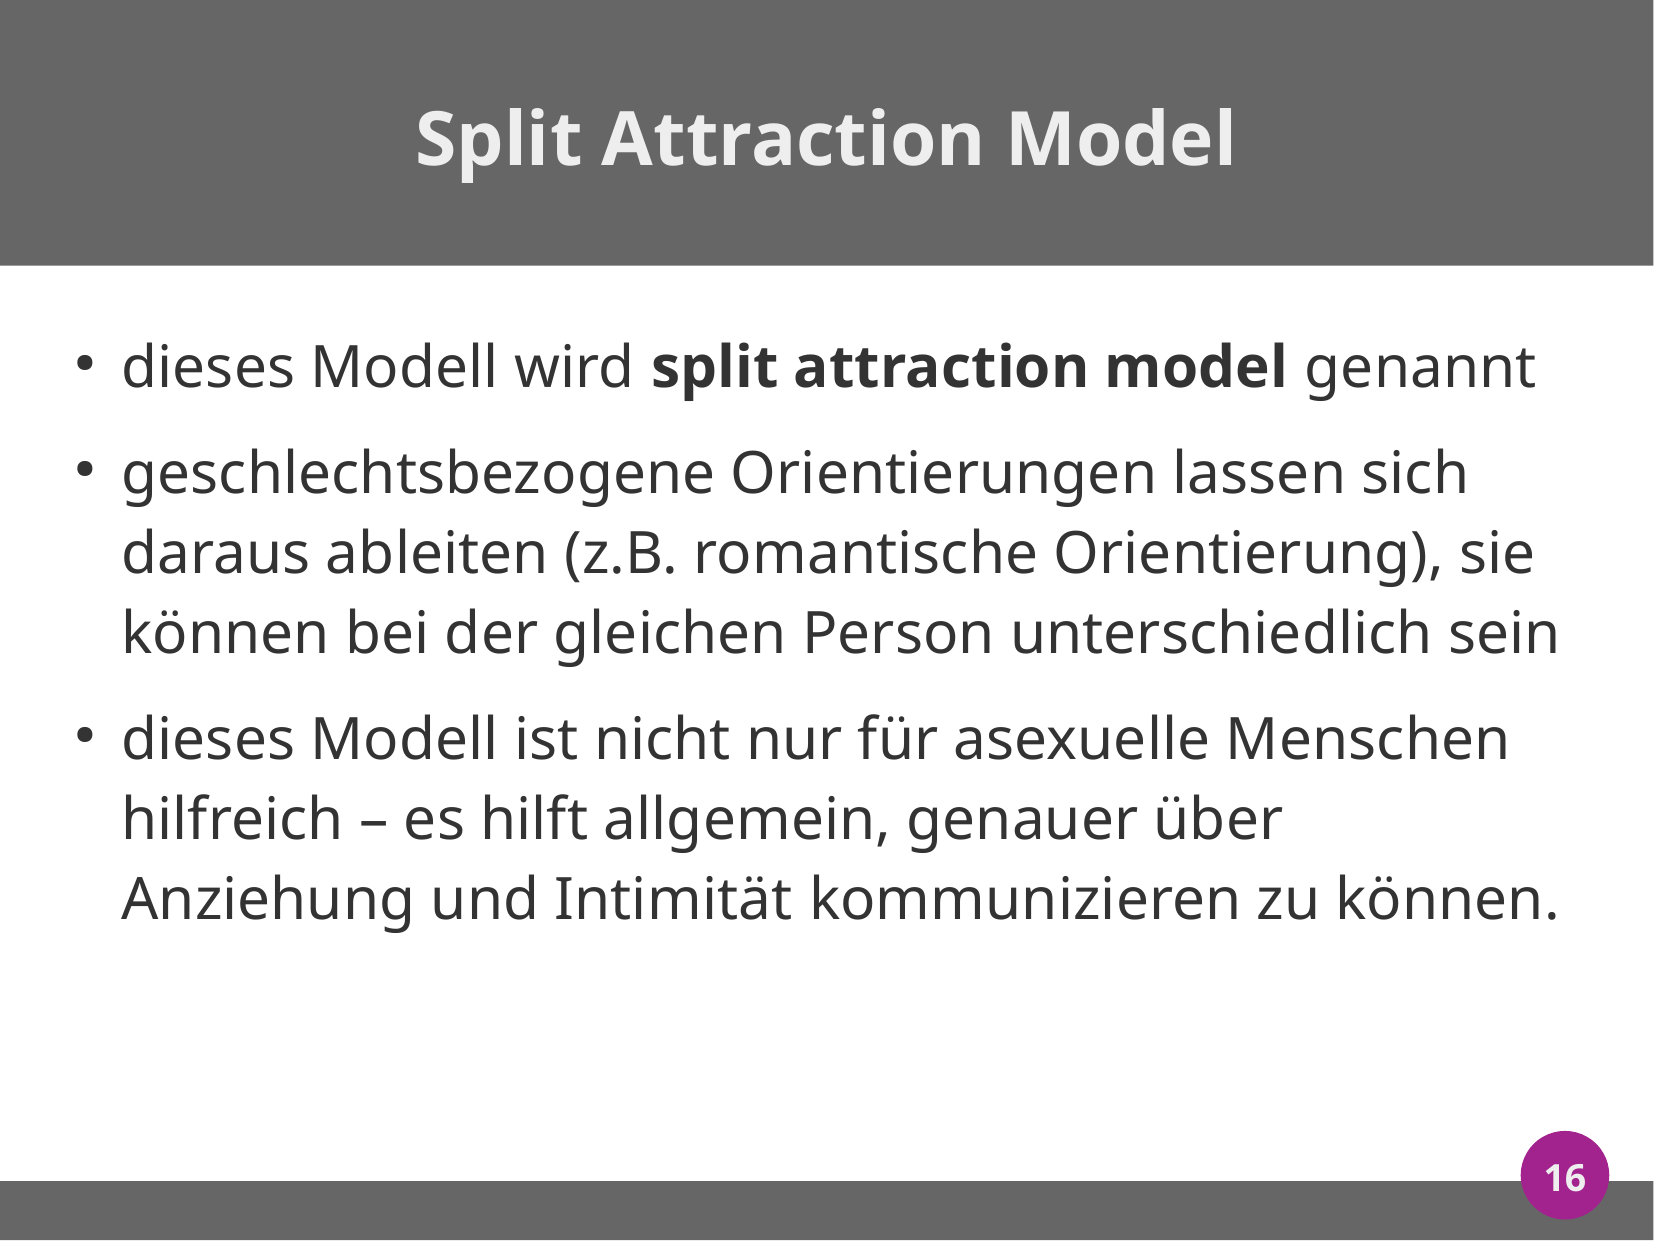

# Split Attraction Model
dieses Modell wird split attraction model genannt
geschlechtsbezogene Orientierungen lassen sich daraus ableiten (z.B. romantische Orientierung), sie können bei der gleichen Person unterschiedlich sein
dieses Modell ist nicht nur für asexuelle Menschen hilfreich – es hilft allgemein, genauer über Anziehung und Intimität kommunizieren zu können.
16